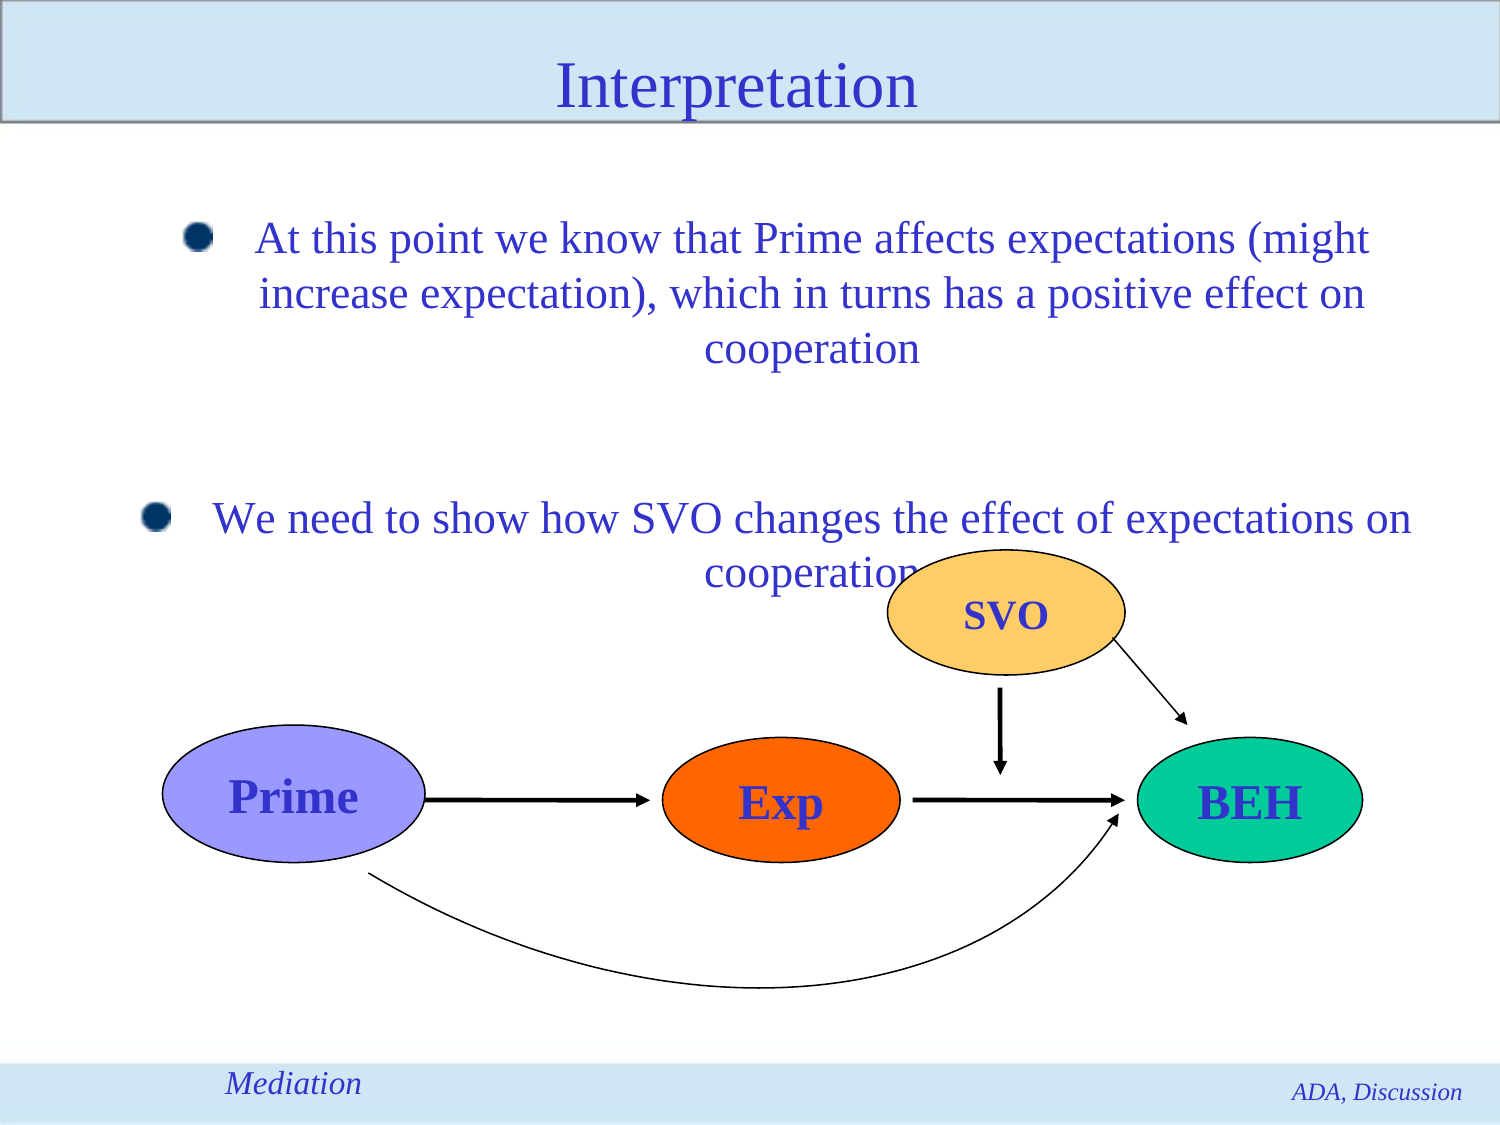

# Interpretation
At this point we know that Prime affects expectations (might increase expectation), which in turns has a positive effect on cooperation
We need to show how SVO changes the effect of expectations on cooperation
SVO
Prime
Exp
BEH
Mediation
ADA, Discussion